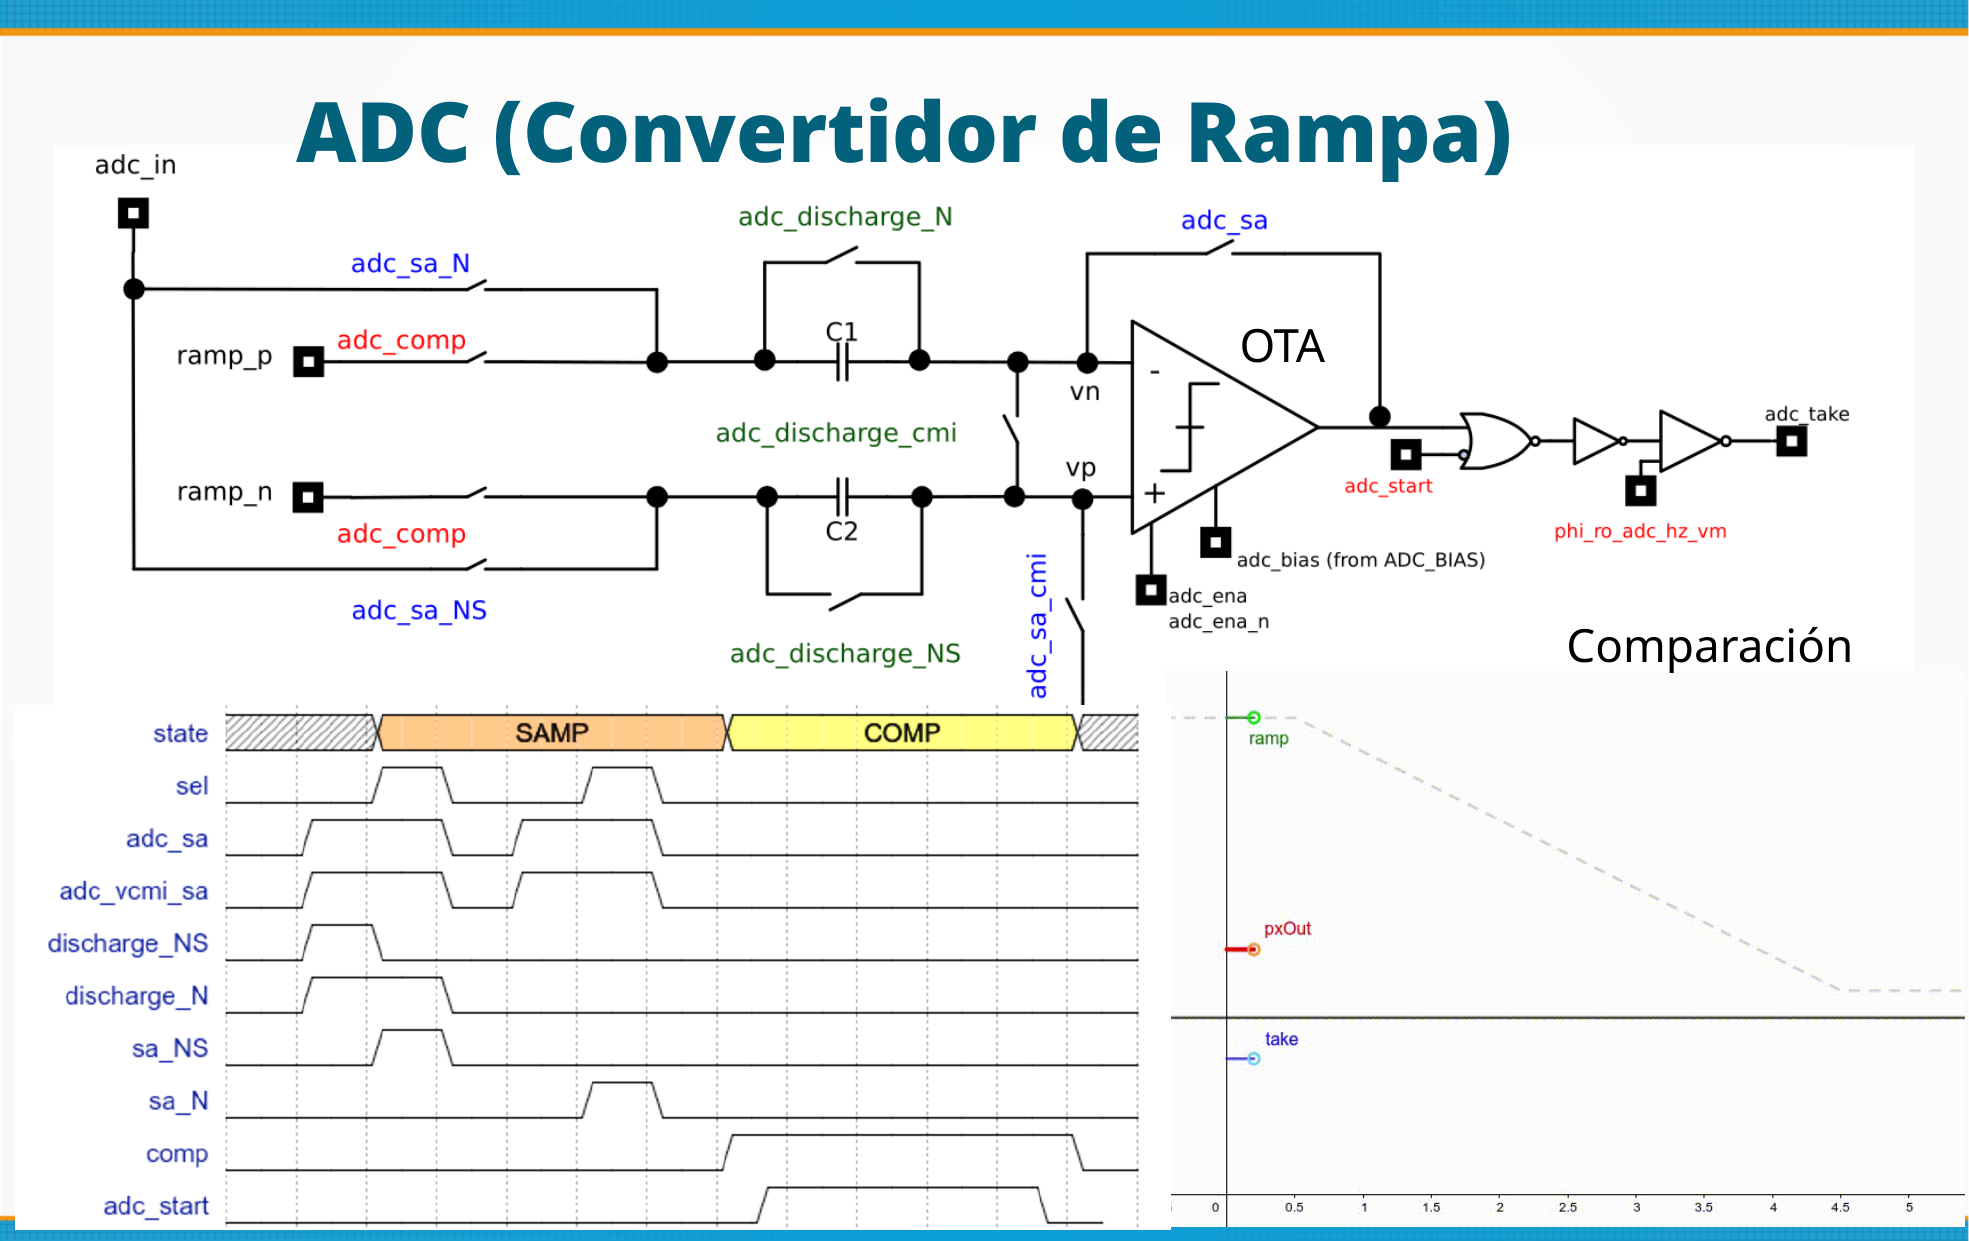

# ADC (Convertidor de Rampa)
OTA
Comparación